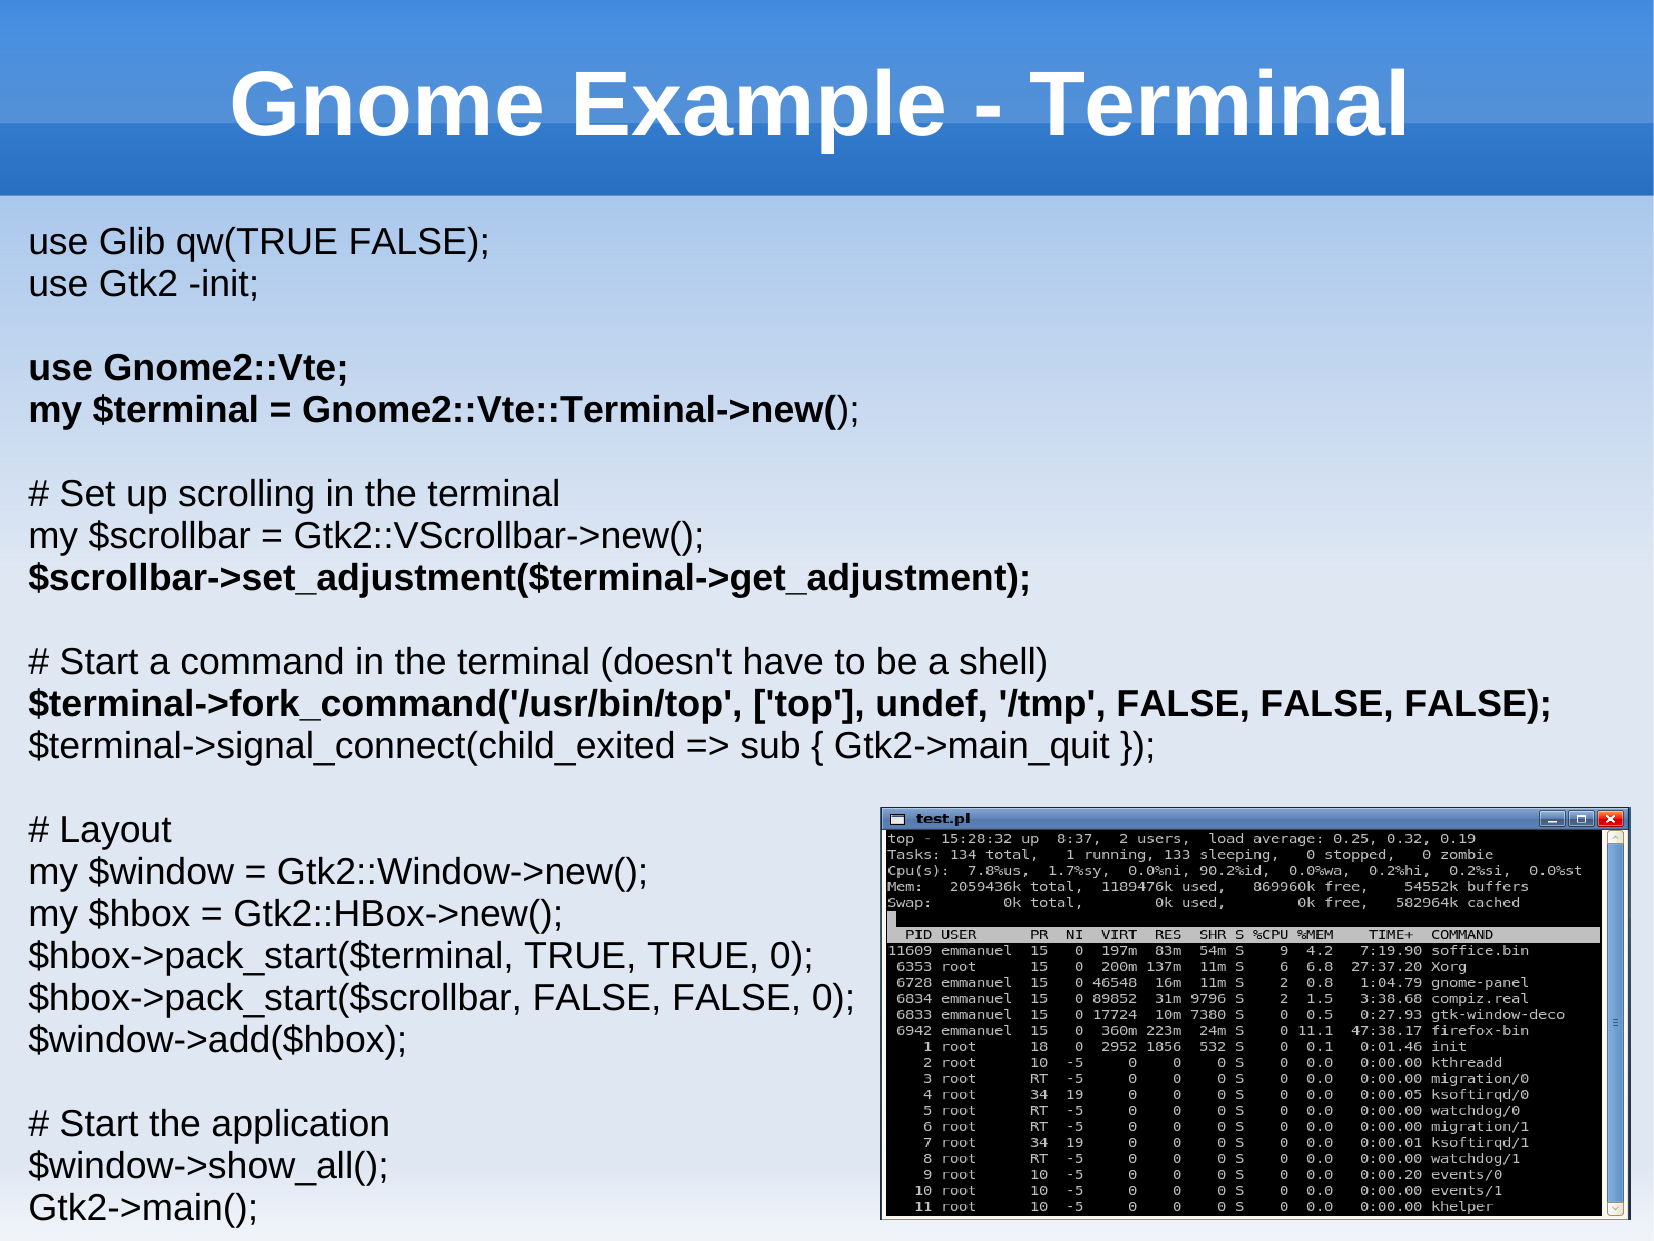

# Gnome Example - Terminal
use Glib qw(TRUE FALSE);
use Gtk2 -init;
use Gnome2::Vte;
my $terminal = Gnome2::Vte::Terminal->new();
# Set up scrolling in the terminal
my $scrollbar = Gtk2::VScrollbar->new();
$scrollbar->set_adjustment($terminal->get_adjustment);
# Start a command in the terminal (doesn't have to be a shell)
$terminal->fork_command('/usr/bin/top', ['top'], undef, '/tmp', FALSE, FALSE, FALSE);
$terminal->signal_connect(child_exited => sub { Gtk2->main_quit });
# Layout
my $window = Gtk2::Window->new();
my $hbox = Gtk2::HBox->new();
$hbox->pack_start($terminal, TRUE, TRUE, 0);
$hbox->pack_start($scrollbar, FALSE, FALSE, 0);
$window->add($hbox);
# Start the application
$window->show_all();
Gtk2->main();